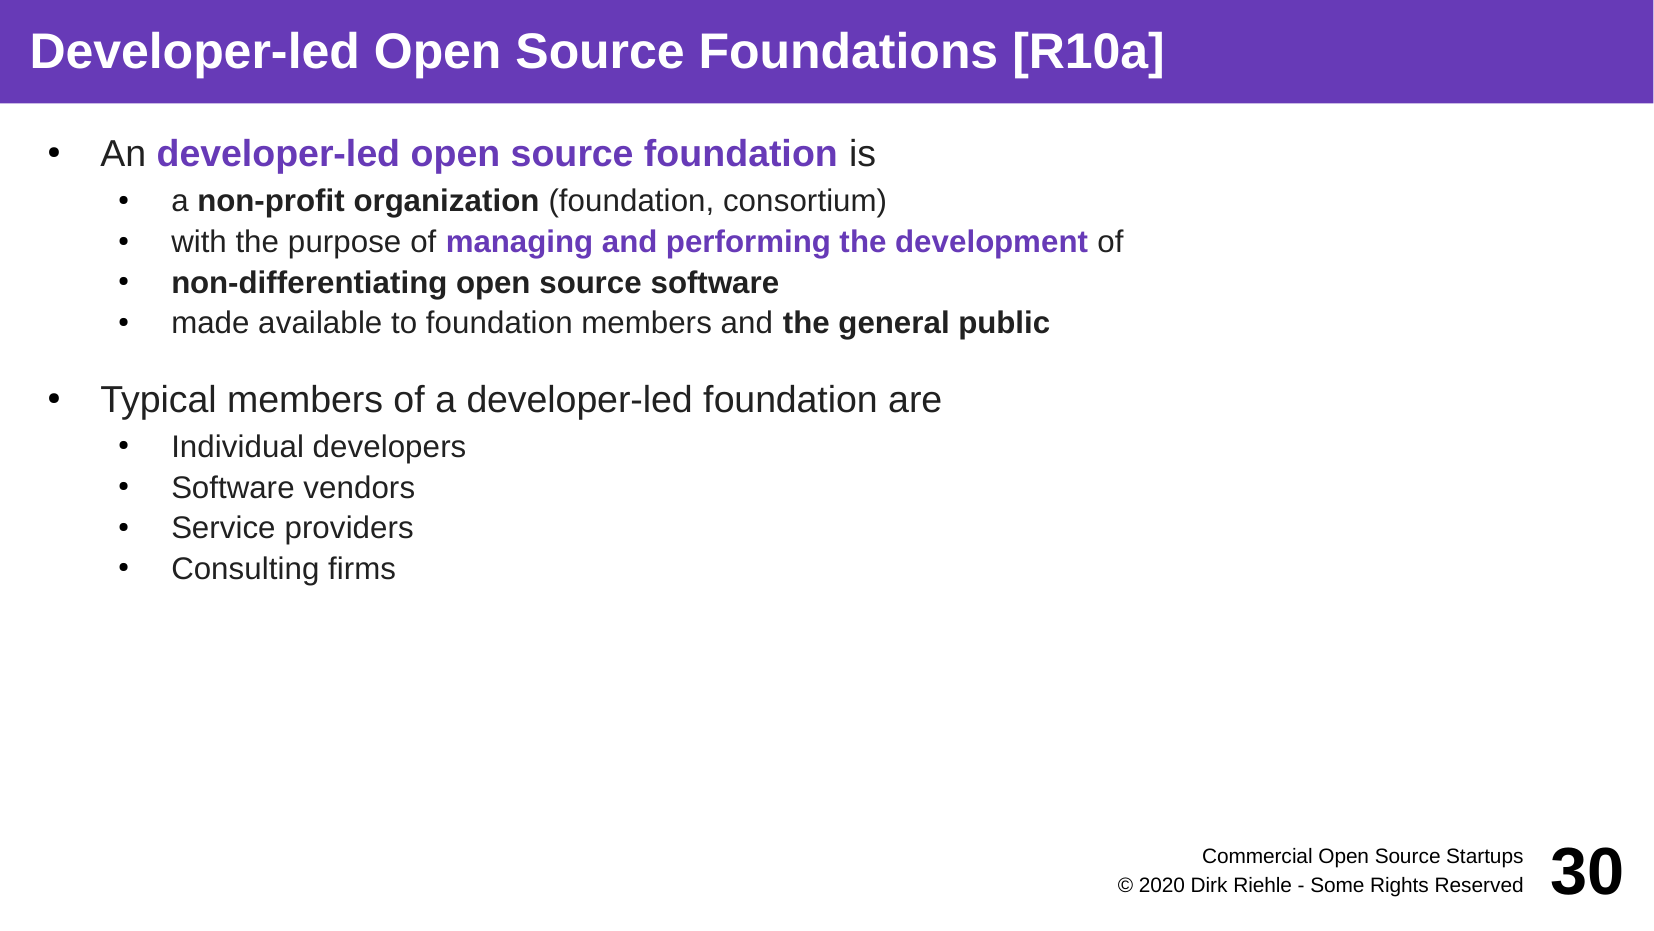

# Developer-led Open Source Foundations [R10a]
An developer-led open source foundation is
a non-profit organization (foundation, consortium)
with the purpose of managing and performing the development of
non-differentiating open source software
made available to foundation members and the general public
Typical members of a developer-led foundation are
Individual developers
Software vendors
Service providers
Consulting firms
Commercial Open Source Startups
30
© 2020 Dirk Riehle - Some Rights Reserved